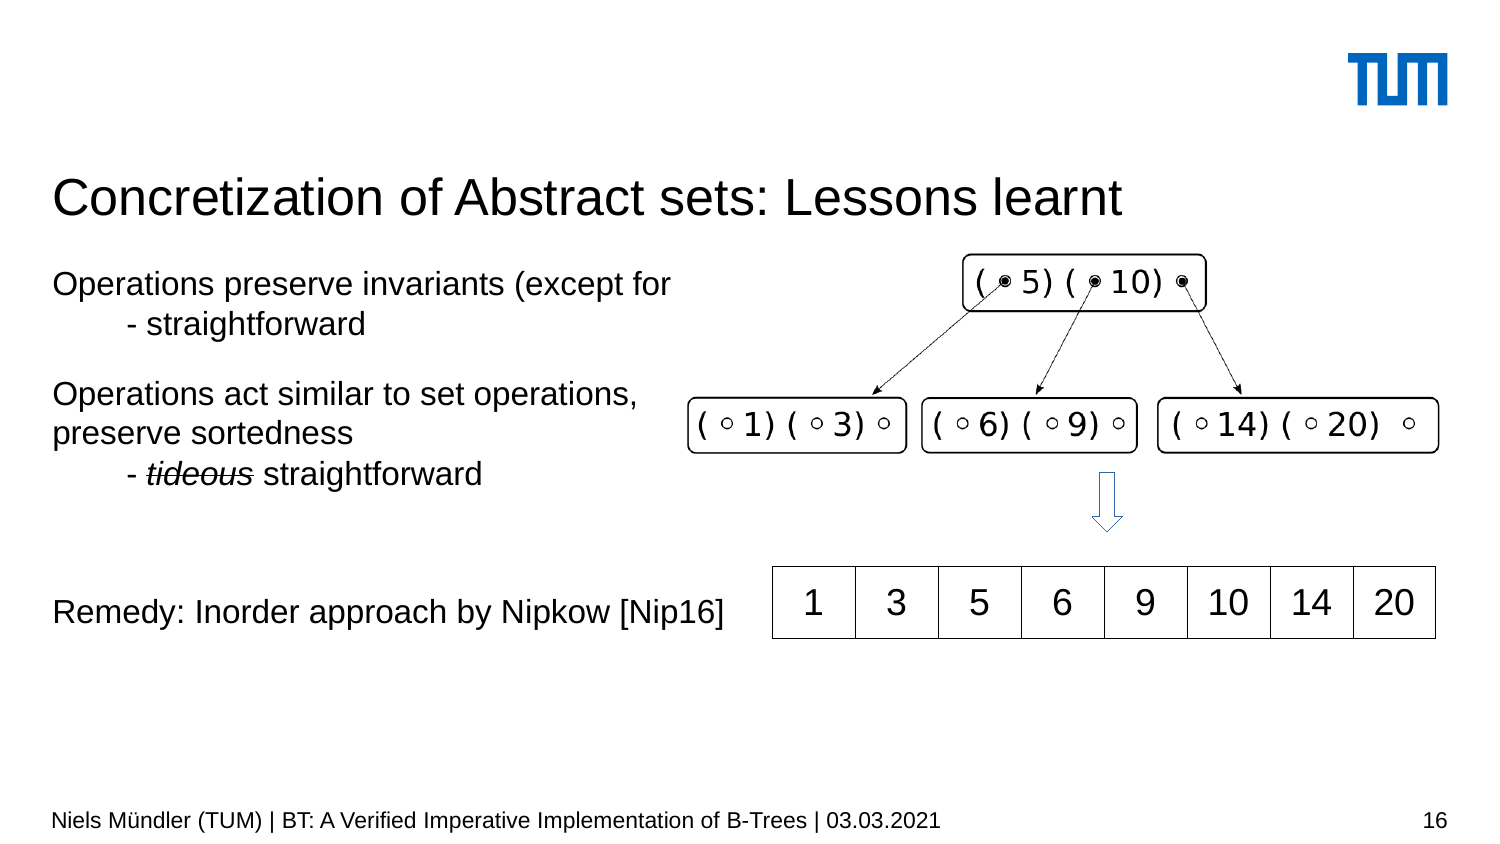

Concretization of Abstract sets: Lessons learnt
# Operations preserve invariants (except for sortedness) - straightforward
Operations act similar to set operations,
preserve sortedness
	- tideous straightforward
Remedy: Inorder approach by Nipkow [Nip16]
| 1 | 3 | 5 | 6 | 9 | 10 | 14 | 20 |
| --- | --- | --- | --- | --- | --- | --- | --- |
Niels Mündler (TUM) | BT: A Verified Imperative Implementation of B-Trees
16